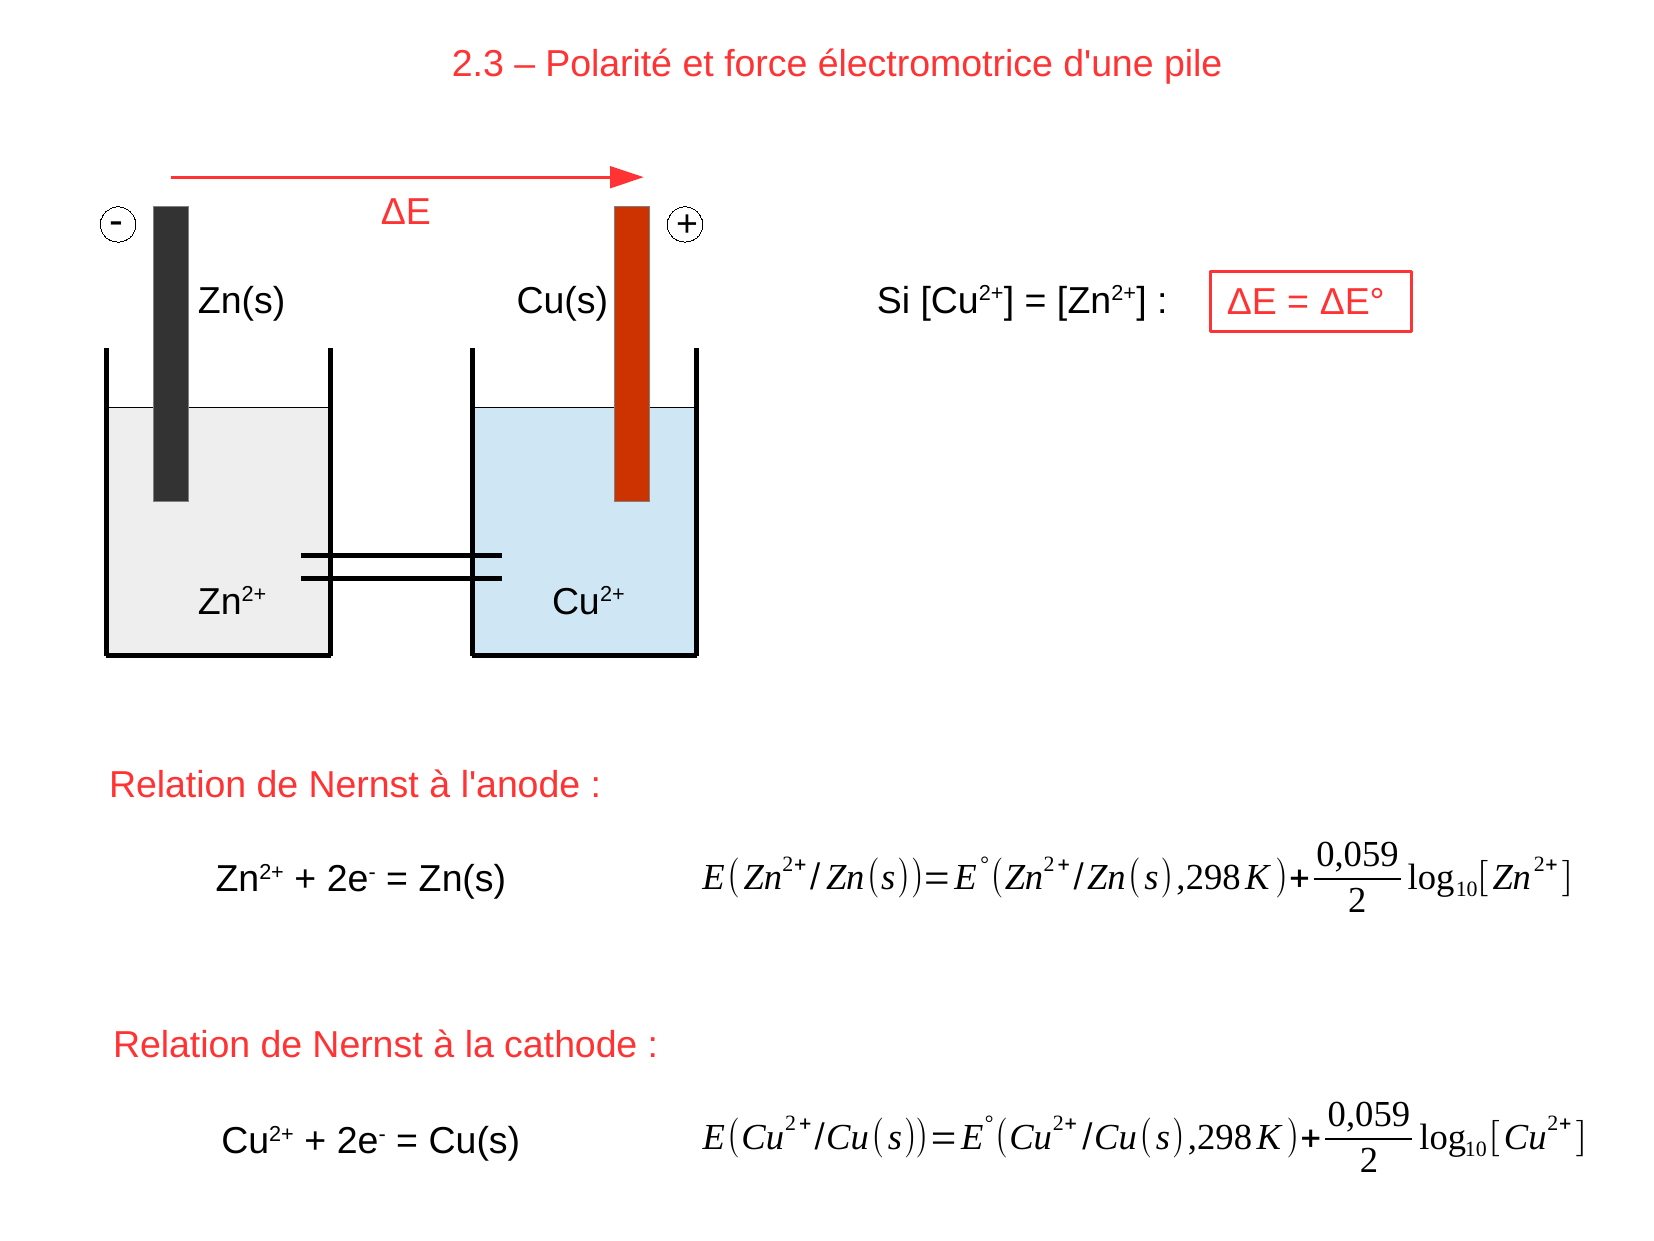

2.3 – Polarité et force électromotrice d'une pile
ΔE
-
+
Si [Cu2+] = [Zn2+] :
ΔE = ΔE°
Zn(s)
Cu(s)
Zn2+
Cu2+
Relation de Nernst à l'anode :
Zn2+ + 2e- = Zn(s)
Relation de Nernst à la cathode :
Cu2+ + 2e- = Cu(s)